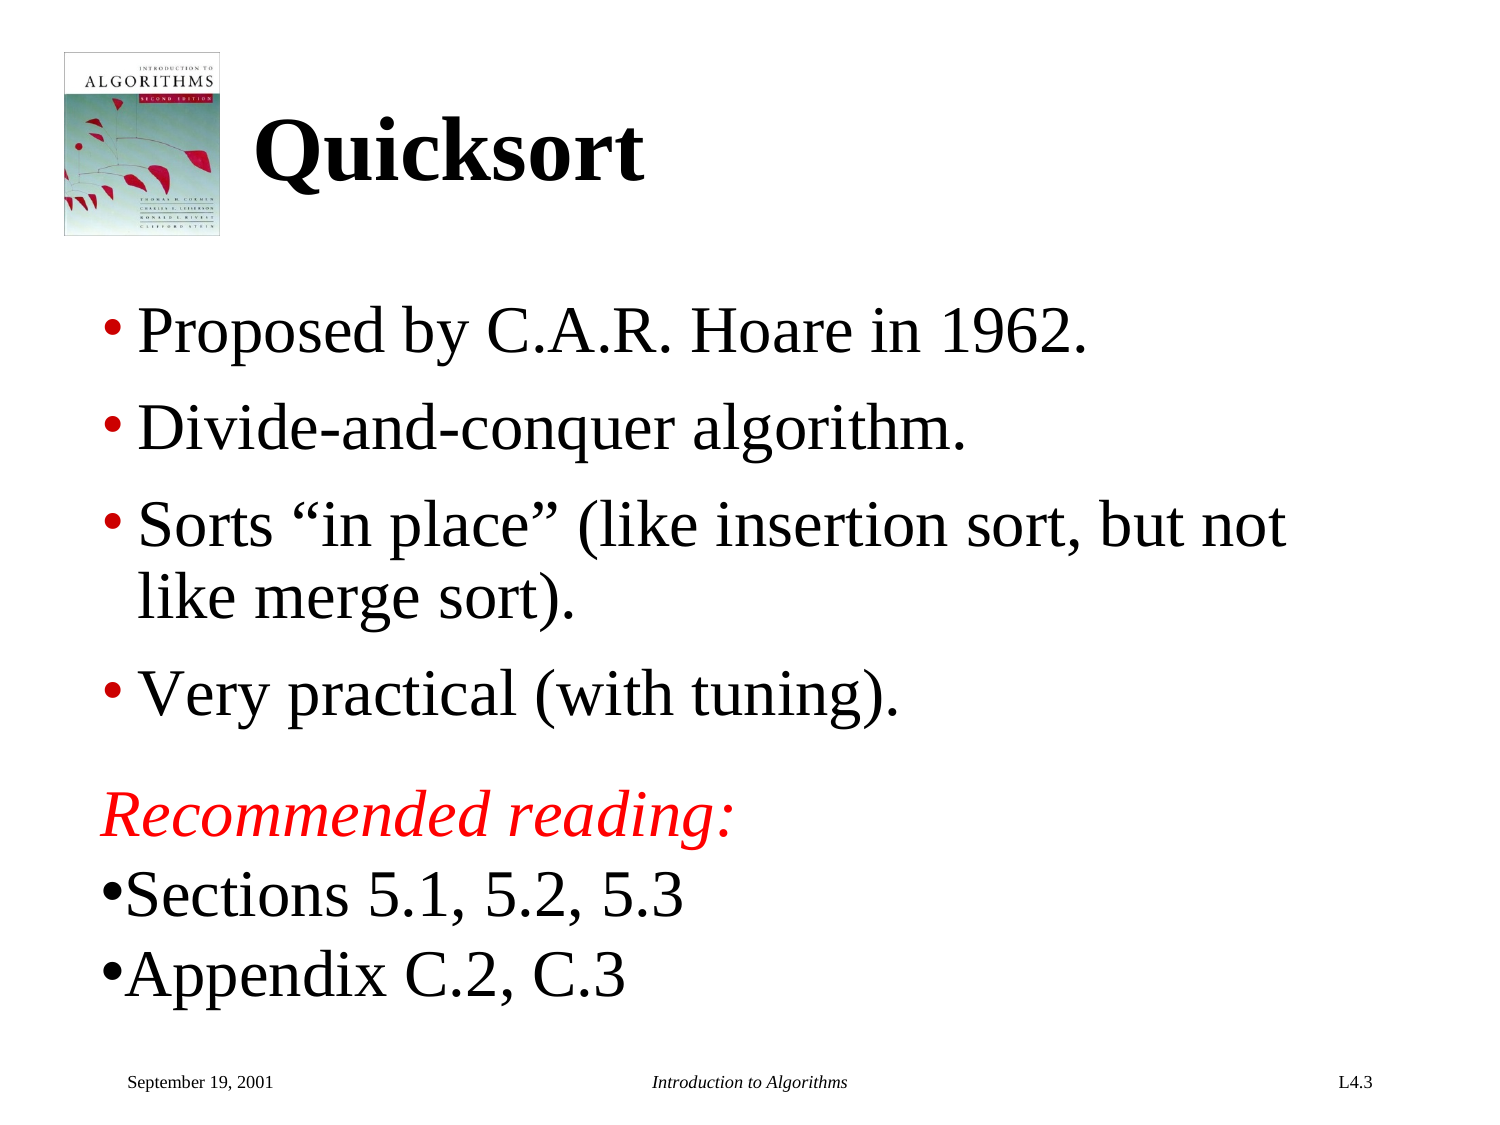

# Quicksort
Proposed by C.A.R. Hoare in 1962.
Divide-and-conquer algorithm.
Sorts “in place” (like insertion sort, but not like merge sort).
Very practical (with tuning).
Recommended reading:
Sections 5.1, 5.2, 5.3
Appendix C.2, C.3
September 19, 2001
Introduction to Algorithms
L4.3